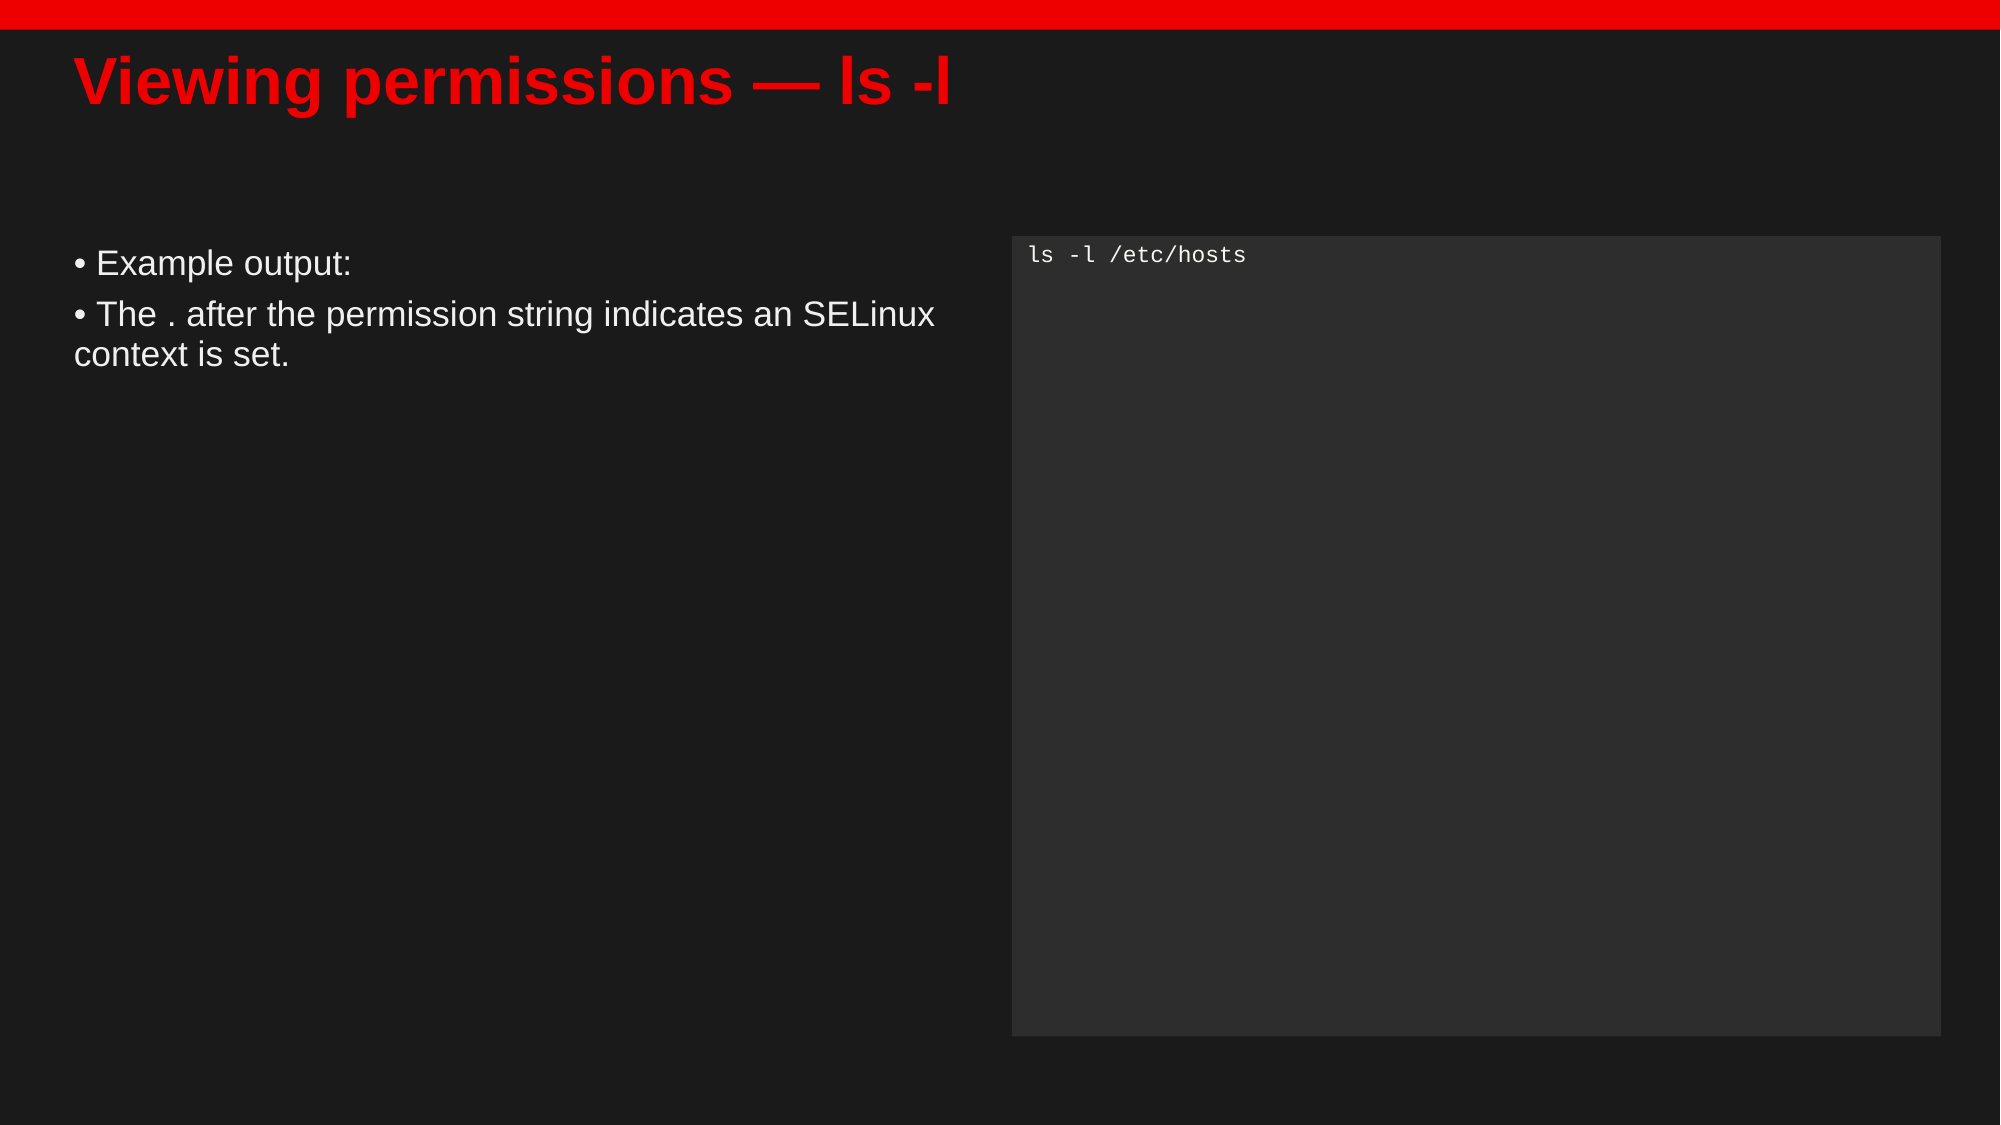

Viewing permissions — ls -l
• Example output:
• The . after the permission string indicates an SELinux context is set.
ls -l /etc/hosts